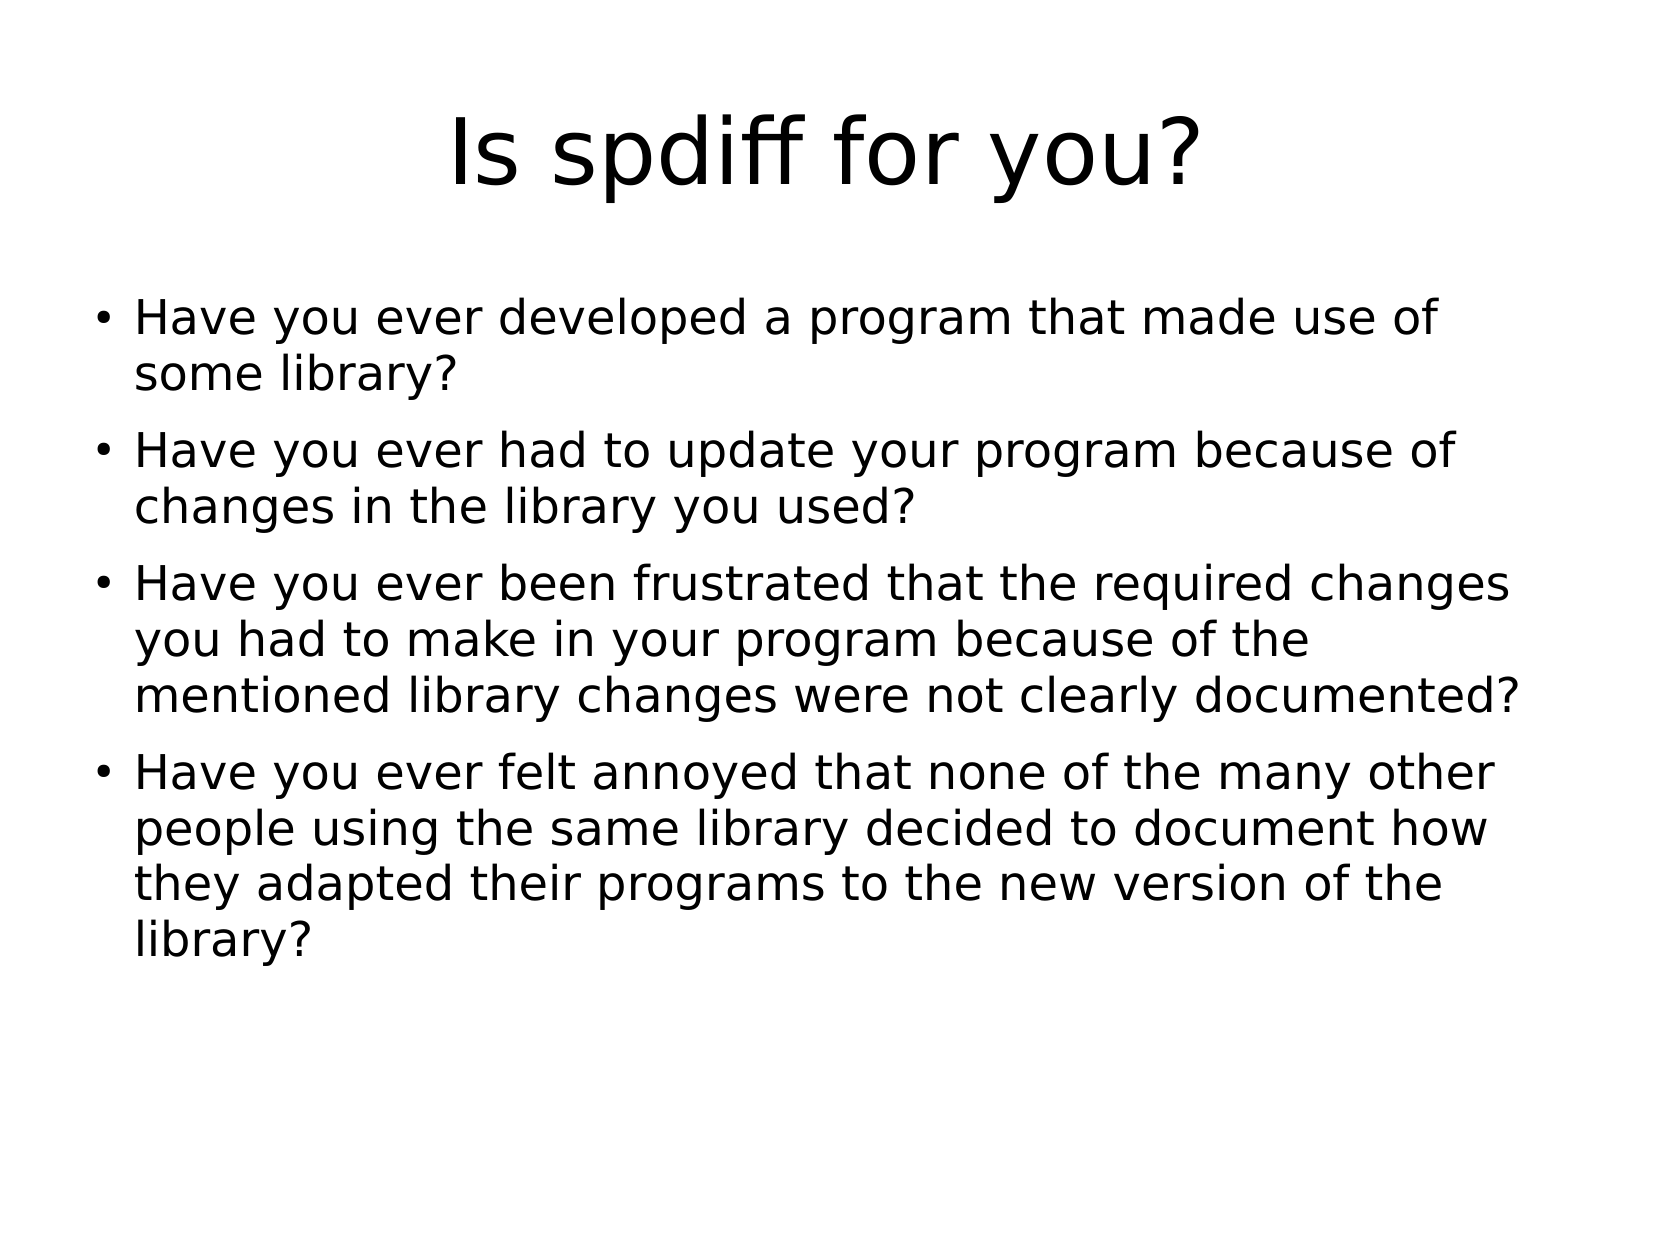

# Is spdiff for you?
Have you ever developed a program that made use of some library?
Have you ever had to update your program because of changes in the library you used?
Have you ever been frustrated that the required changes you had to make in your program because of the mentioned library changes were not clearly documented?
Have you ever felt annoyed that none of the many other people using the same library decided to document how they adapted their programs to the new version of the library?